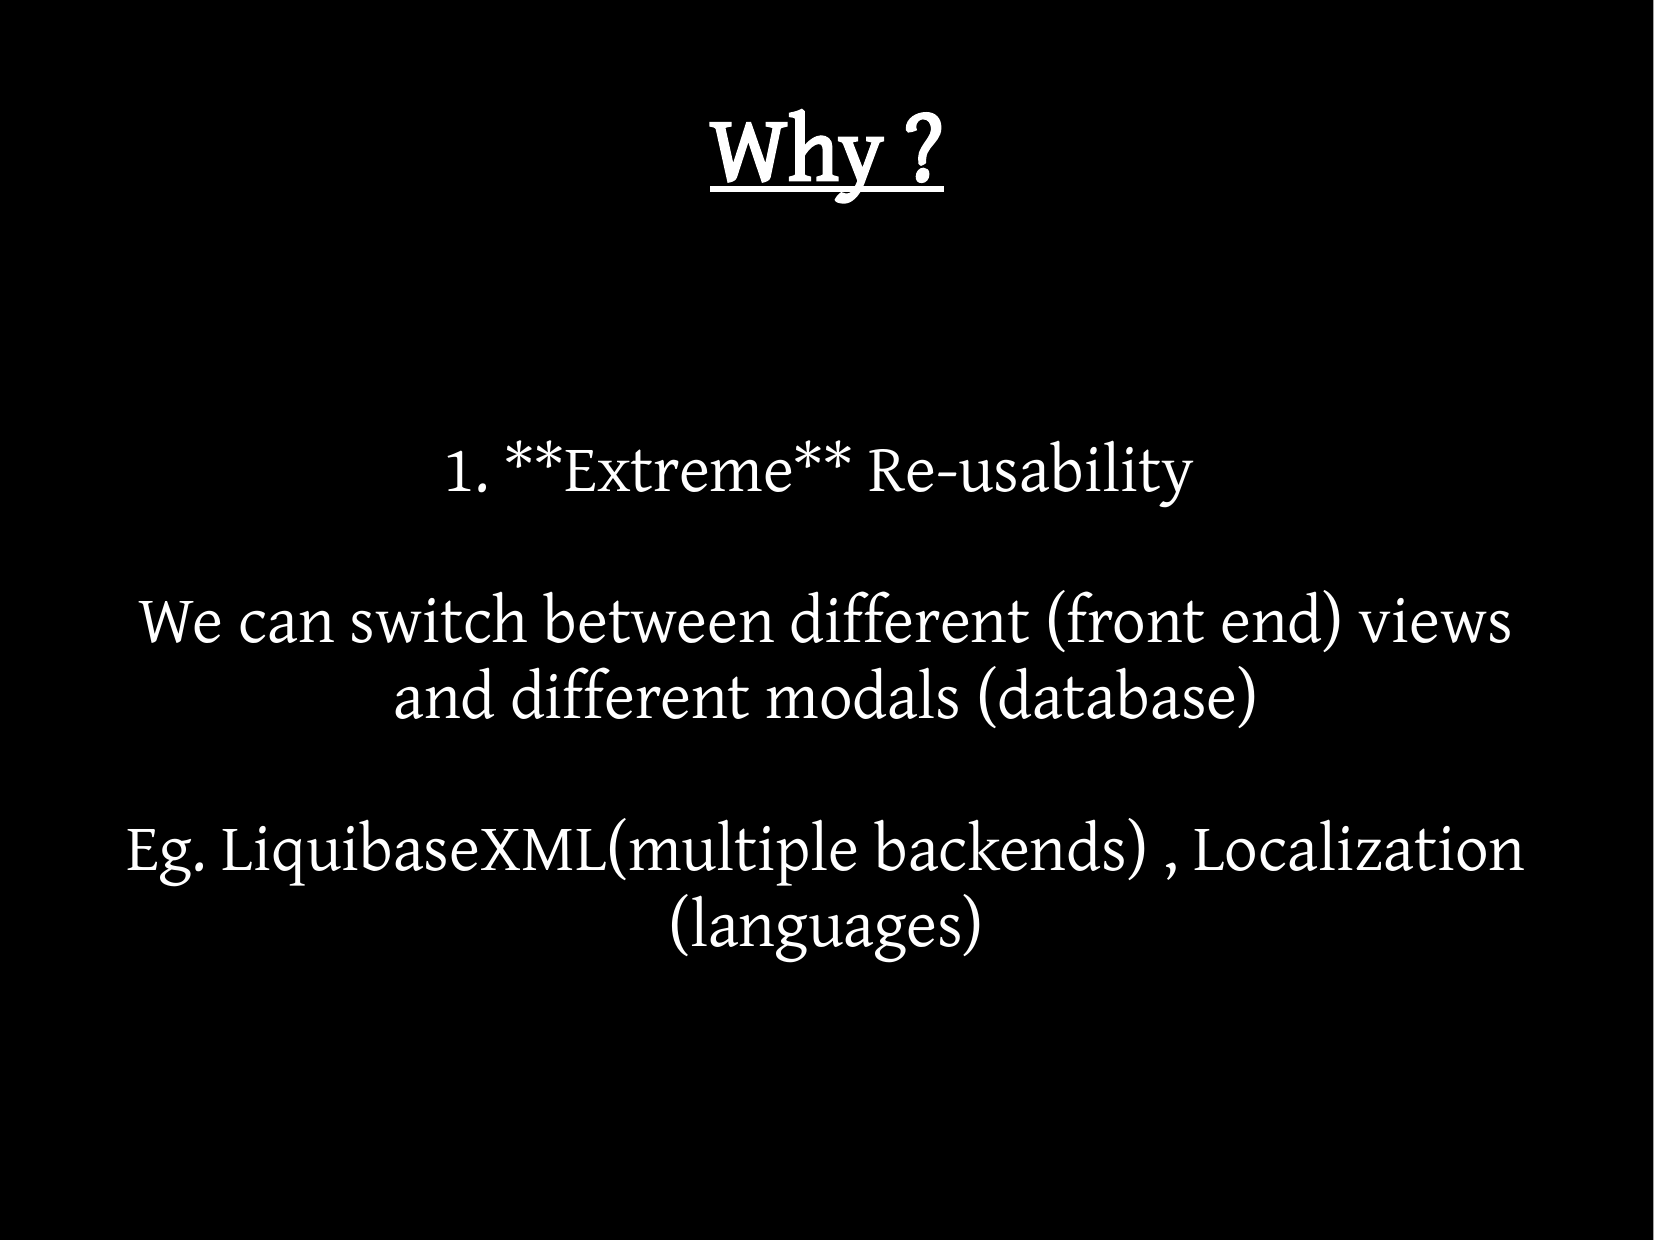

# Why ?
1. **Extreme** Re-usability
We can switch between different (front end) views and different modals (database)
Eg. LiquibaseXML(multiple backends) , Localization (languages)